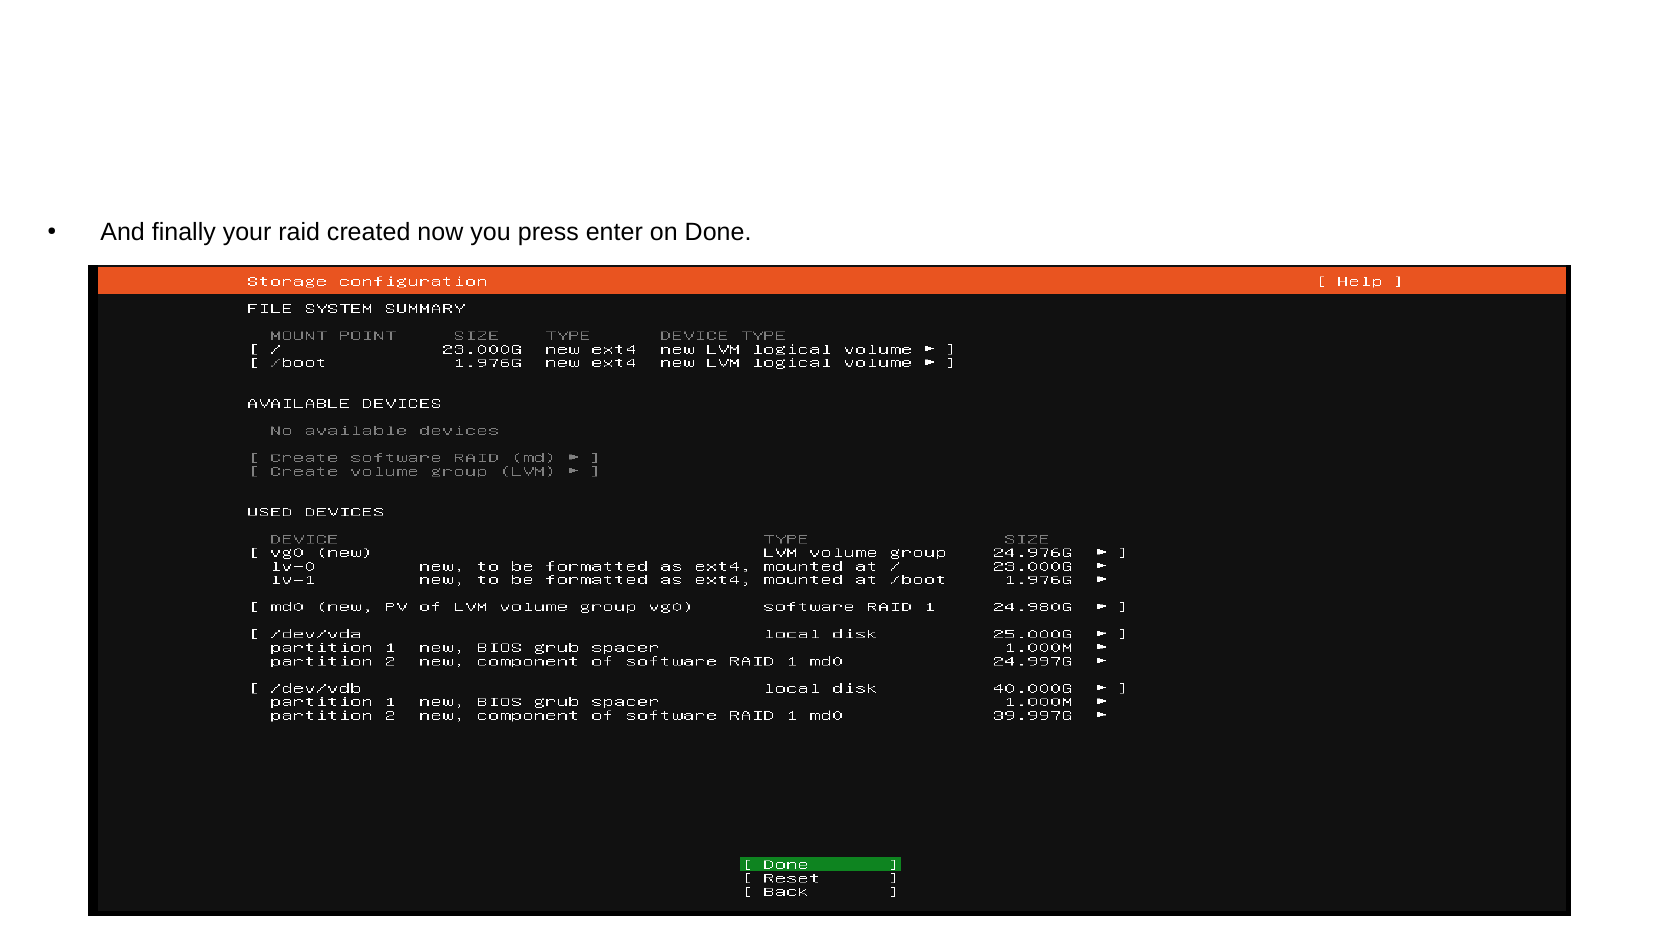

#
And finally your raid created now you press enter on Done.